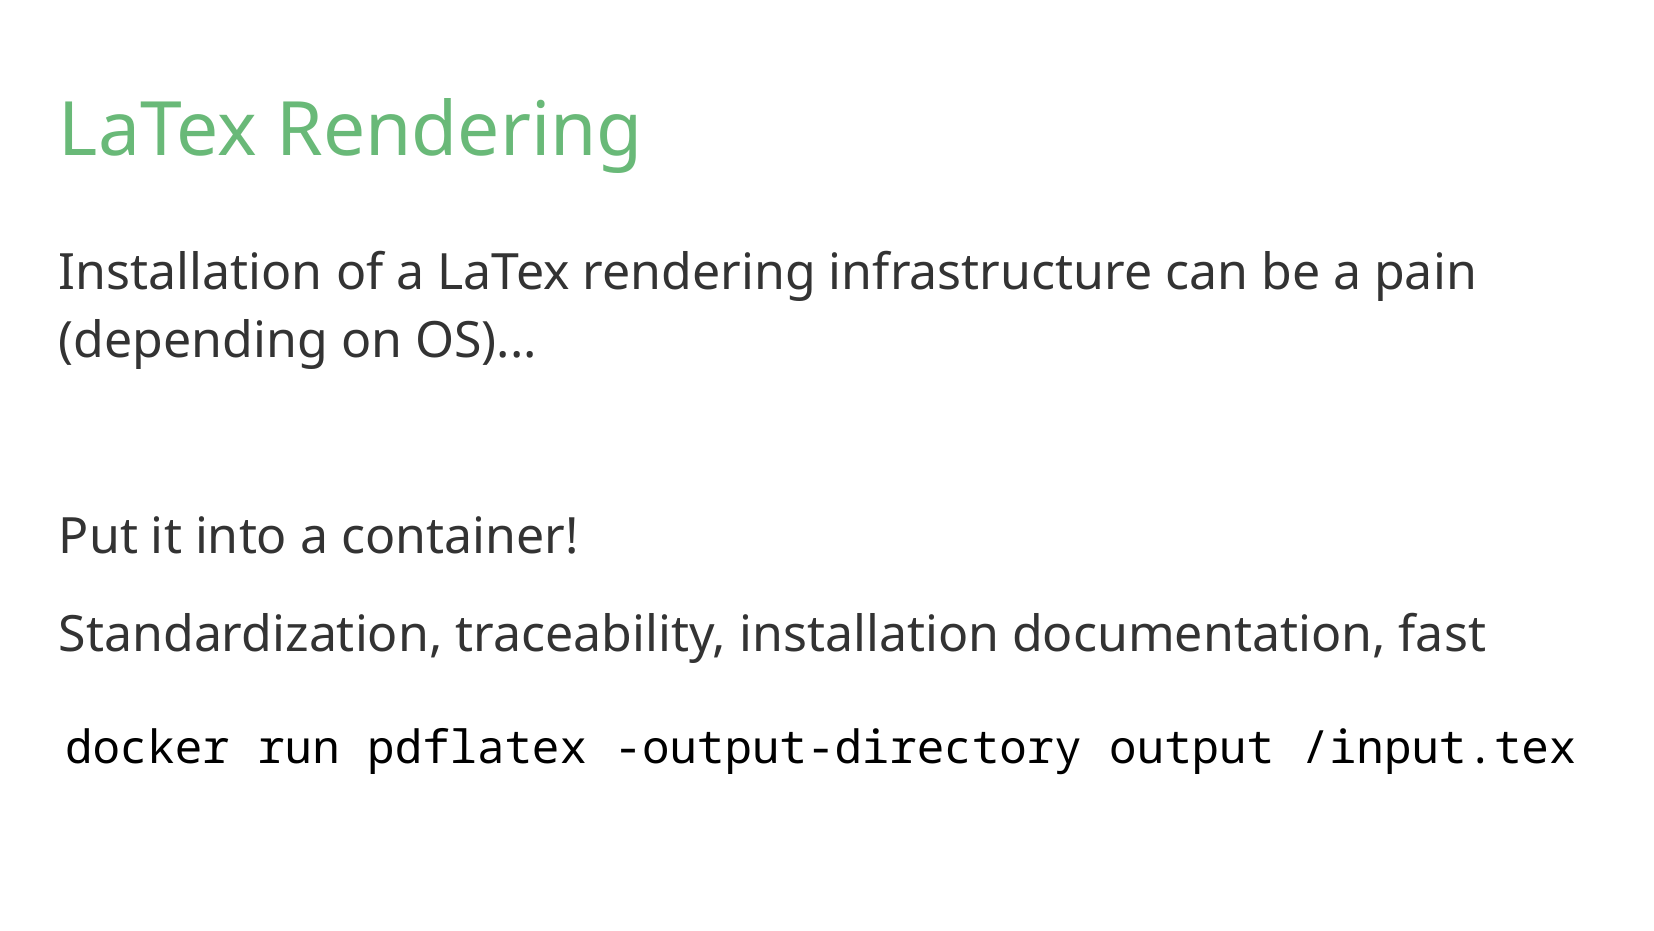

# LaTex Rendering
Installation of a LaTex rendering infrastructure can be a pain (depending on OS)...
Put it into a container!
Standardization, traceability, installation documentation, fast
docker run pdflatex -output-directory output /input.tex